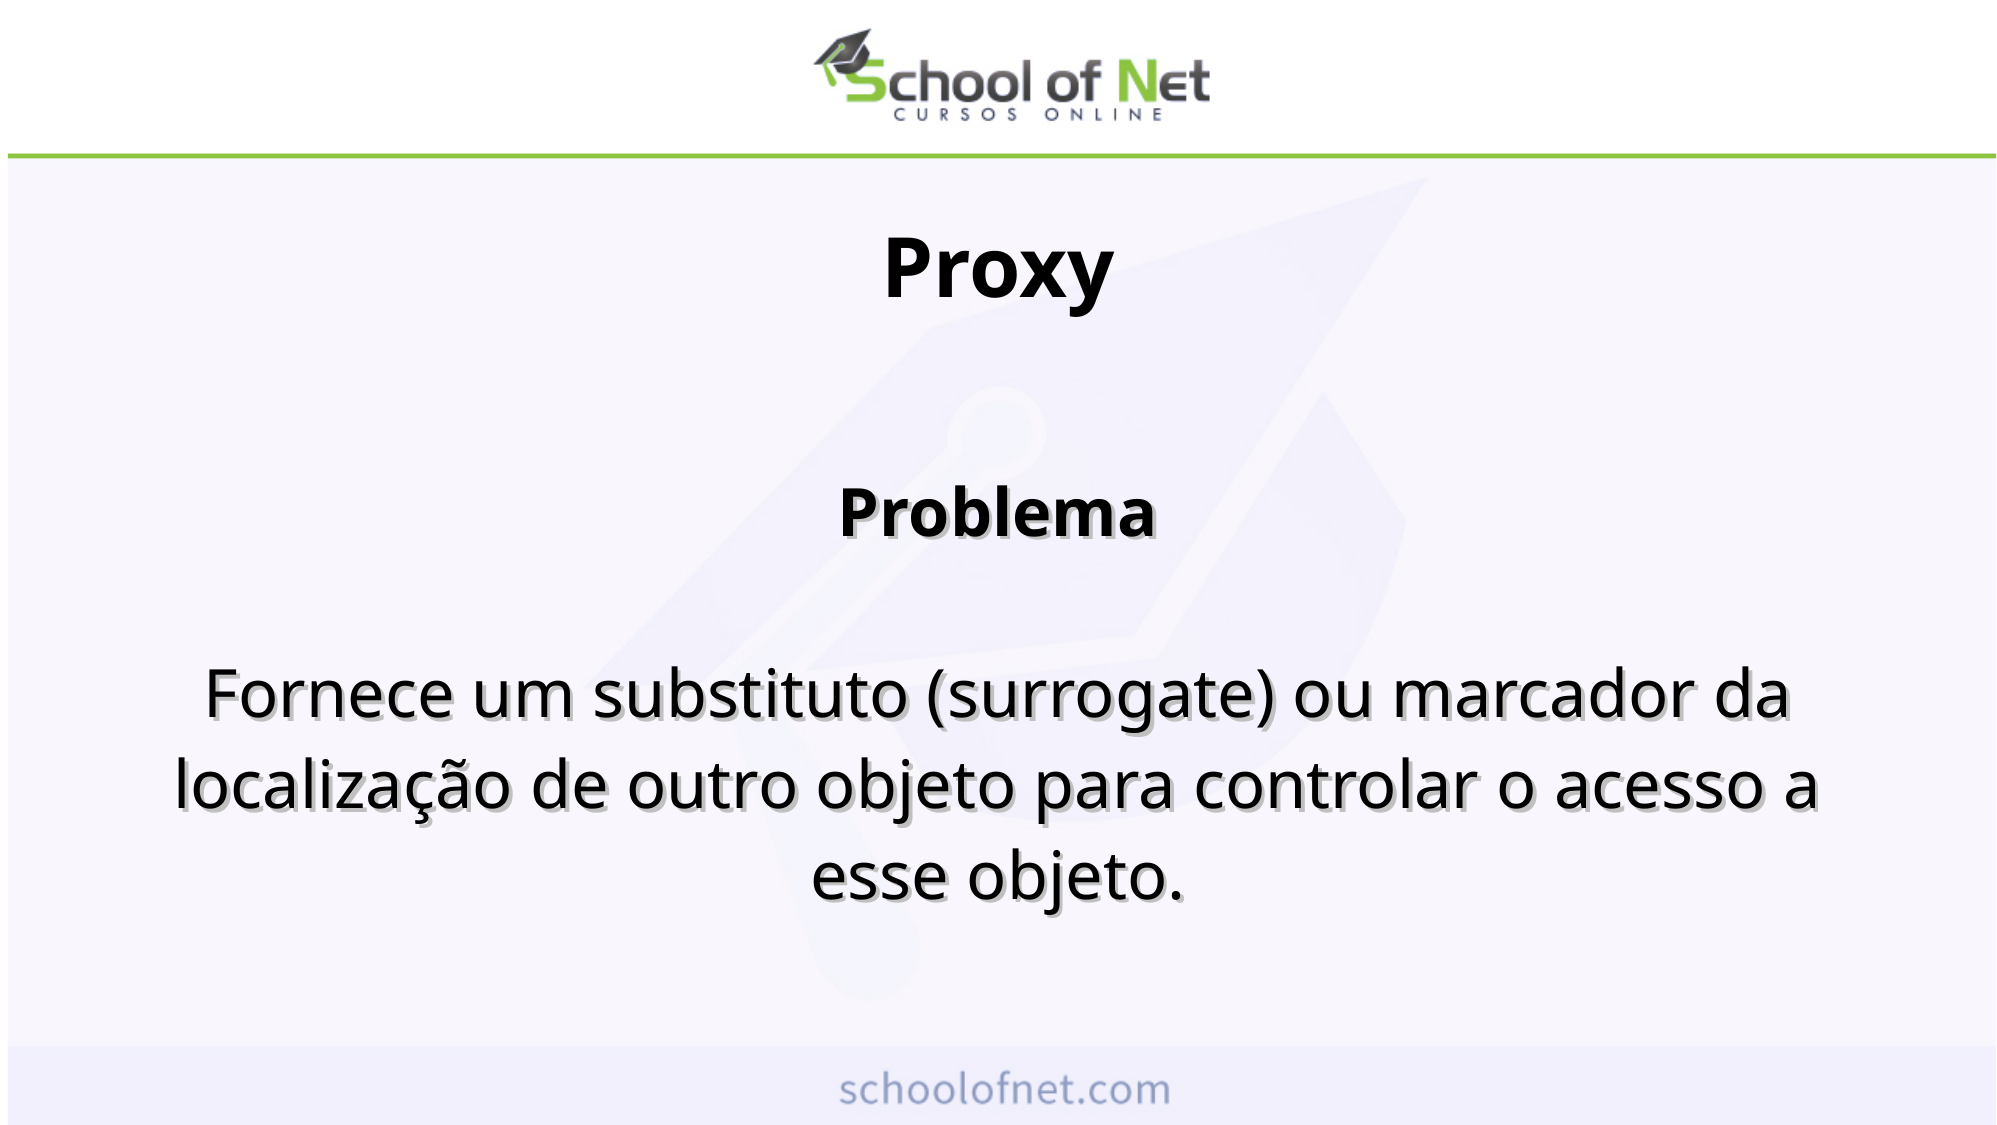

# Proxy
Problema
Fornece um substituto (surrogate) ou marcador da localização de outro objeto para controlar o acesso a esse objeto.